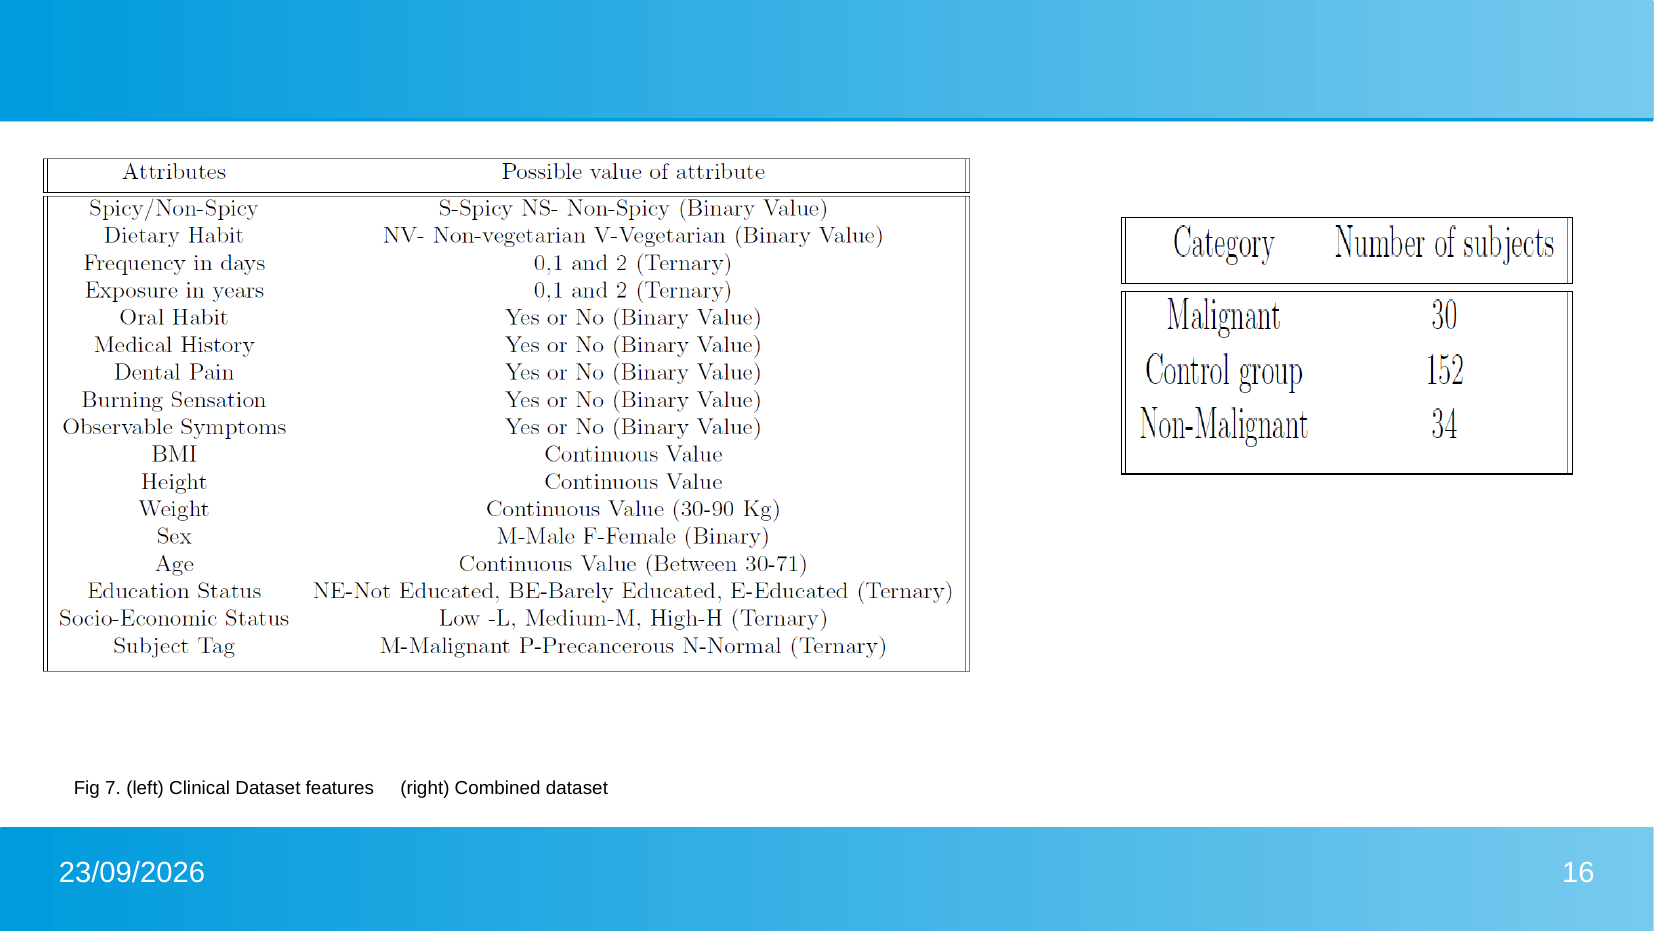

Fig 7. (left) Clinical Dataset features (right) Combined dataset
16